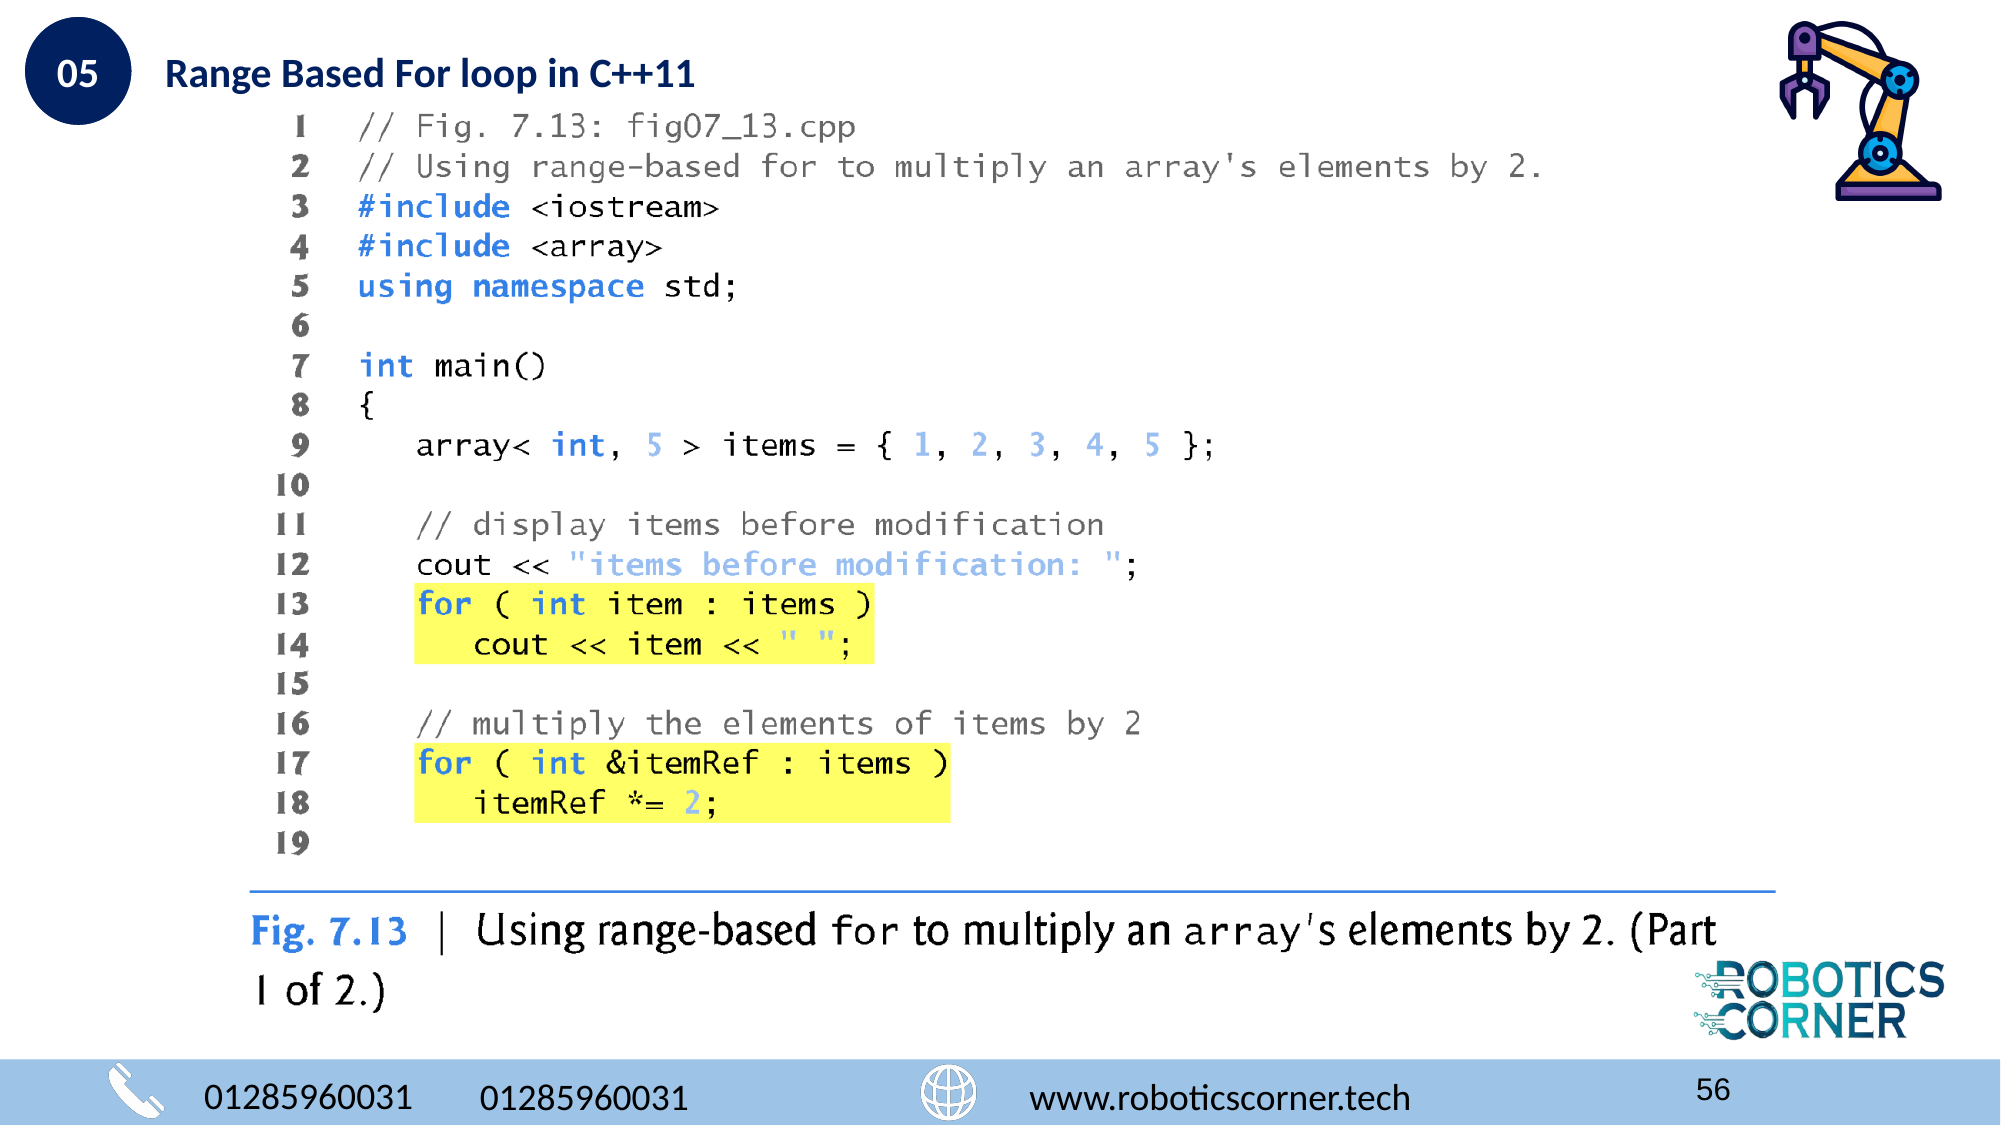

05
Range Based For loop in C++11